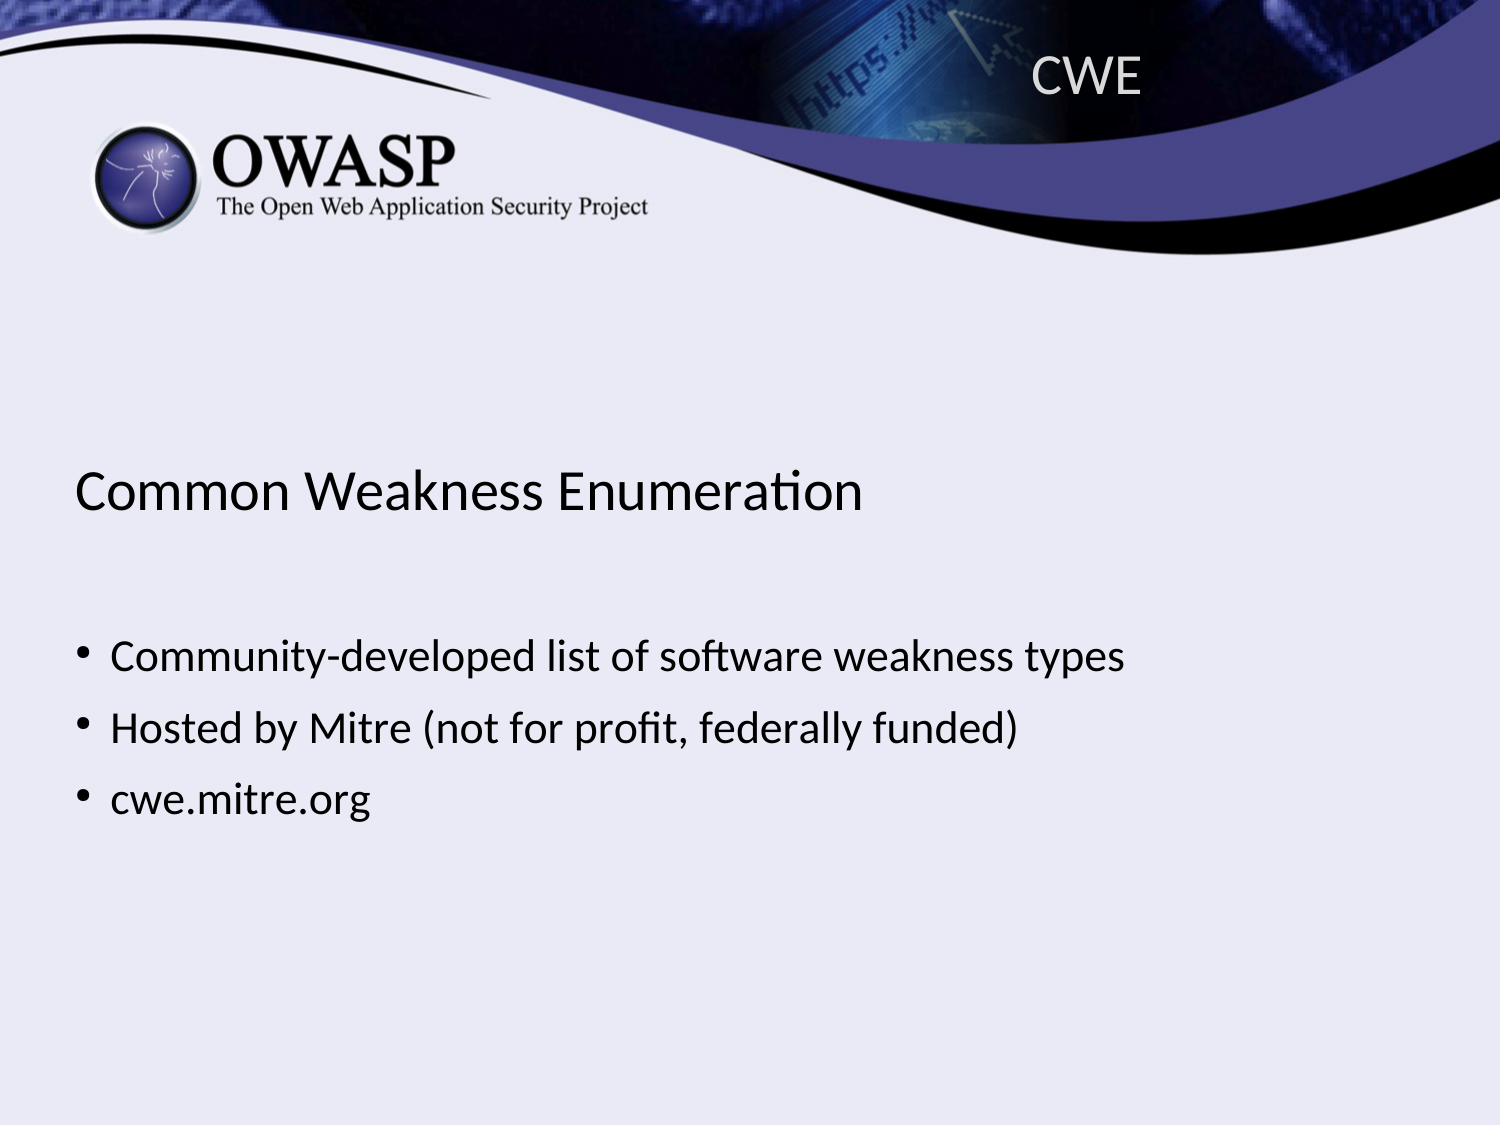

CWE
Common Weakness Enumeration
Community-developed list of software weakness types
Hosted by Mitre (not for profit, federally funded)
cwe.mitre.org
#